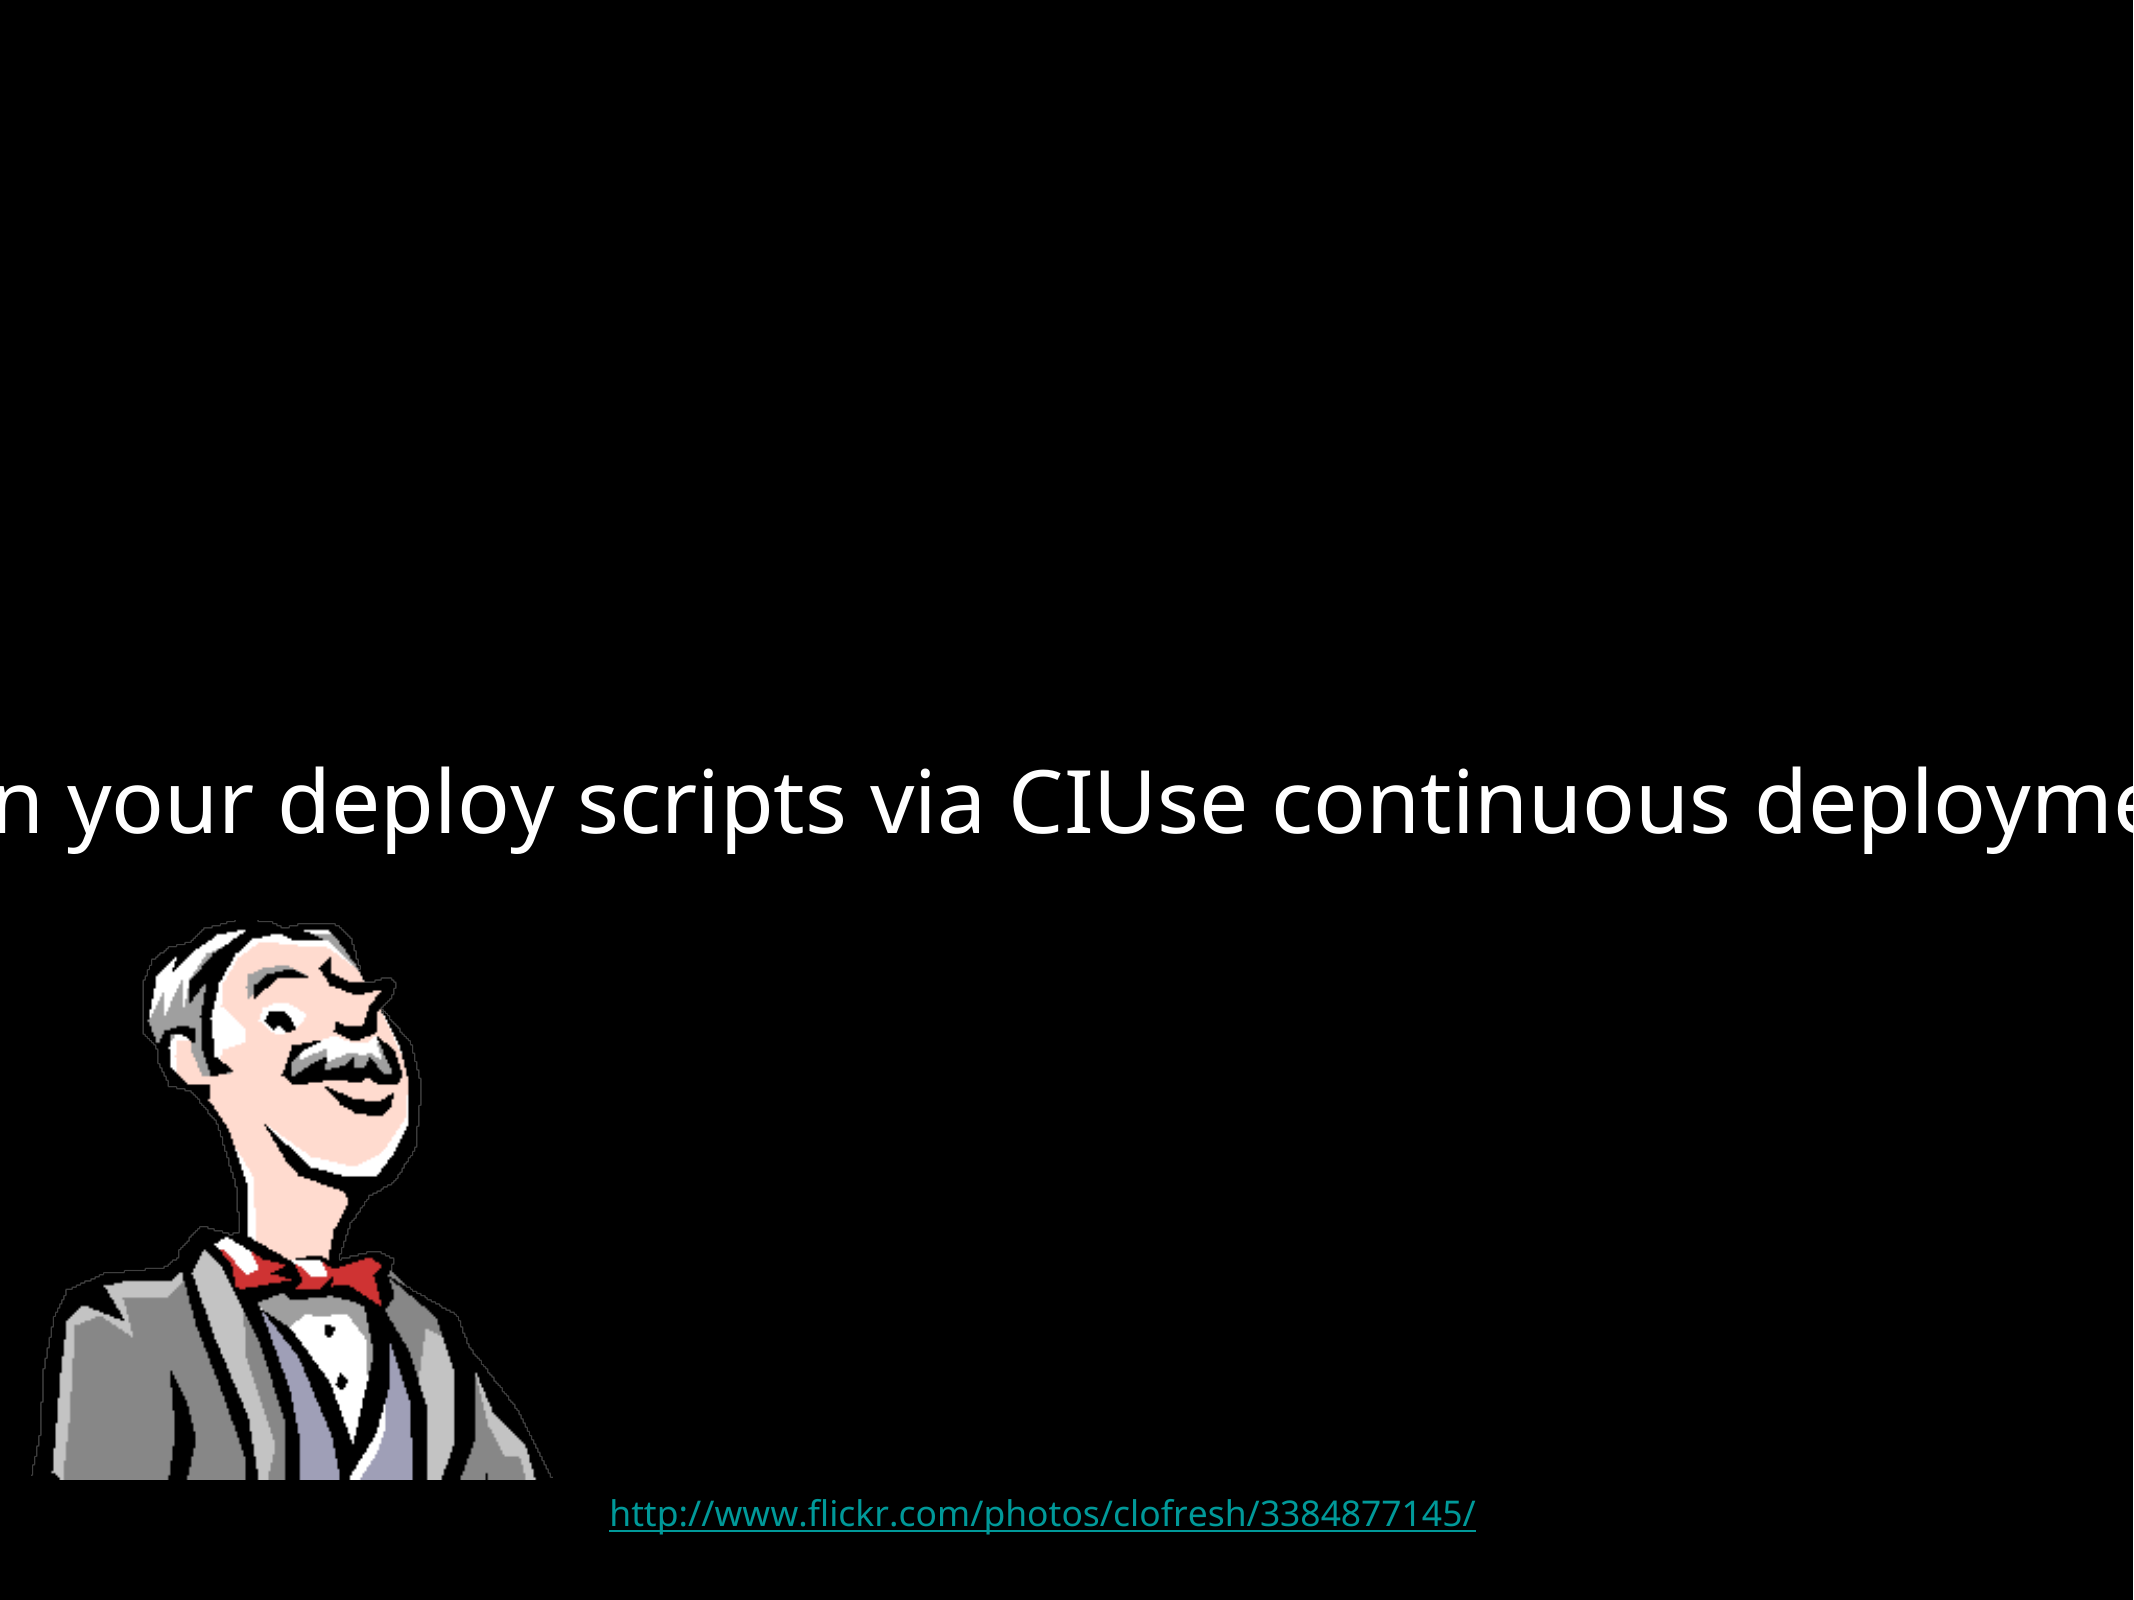

Run your deploy scripts via CIUse continuous deployment
http://www.flickr.com/photos/clofresh/3384877145/